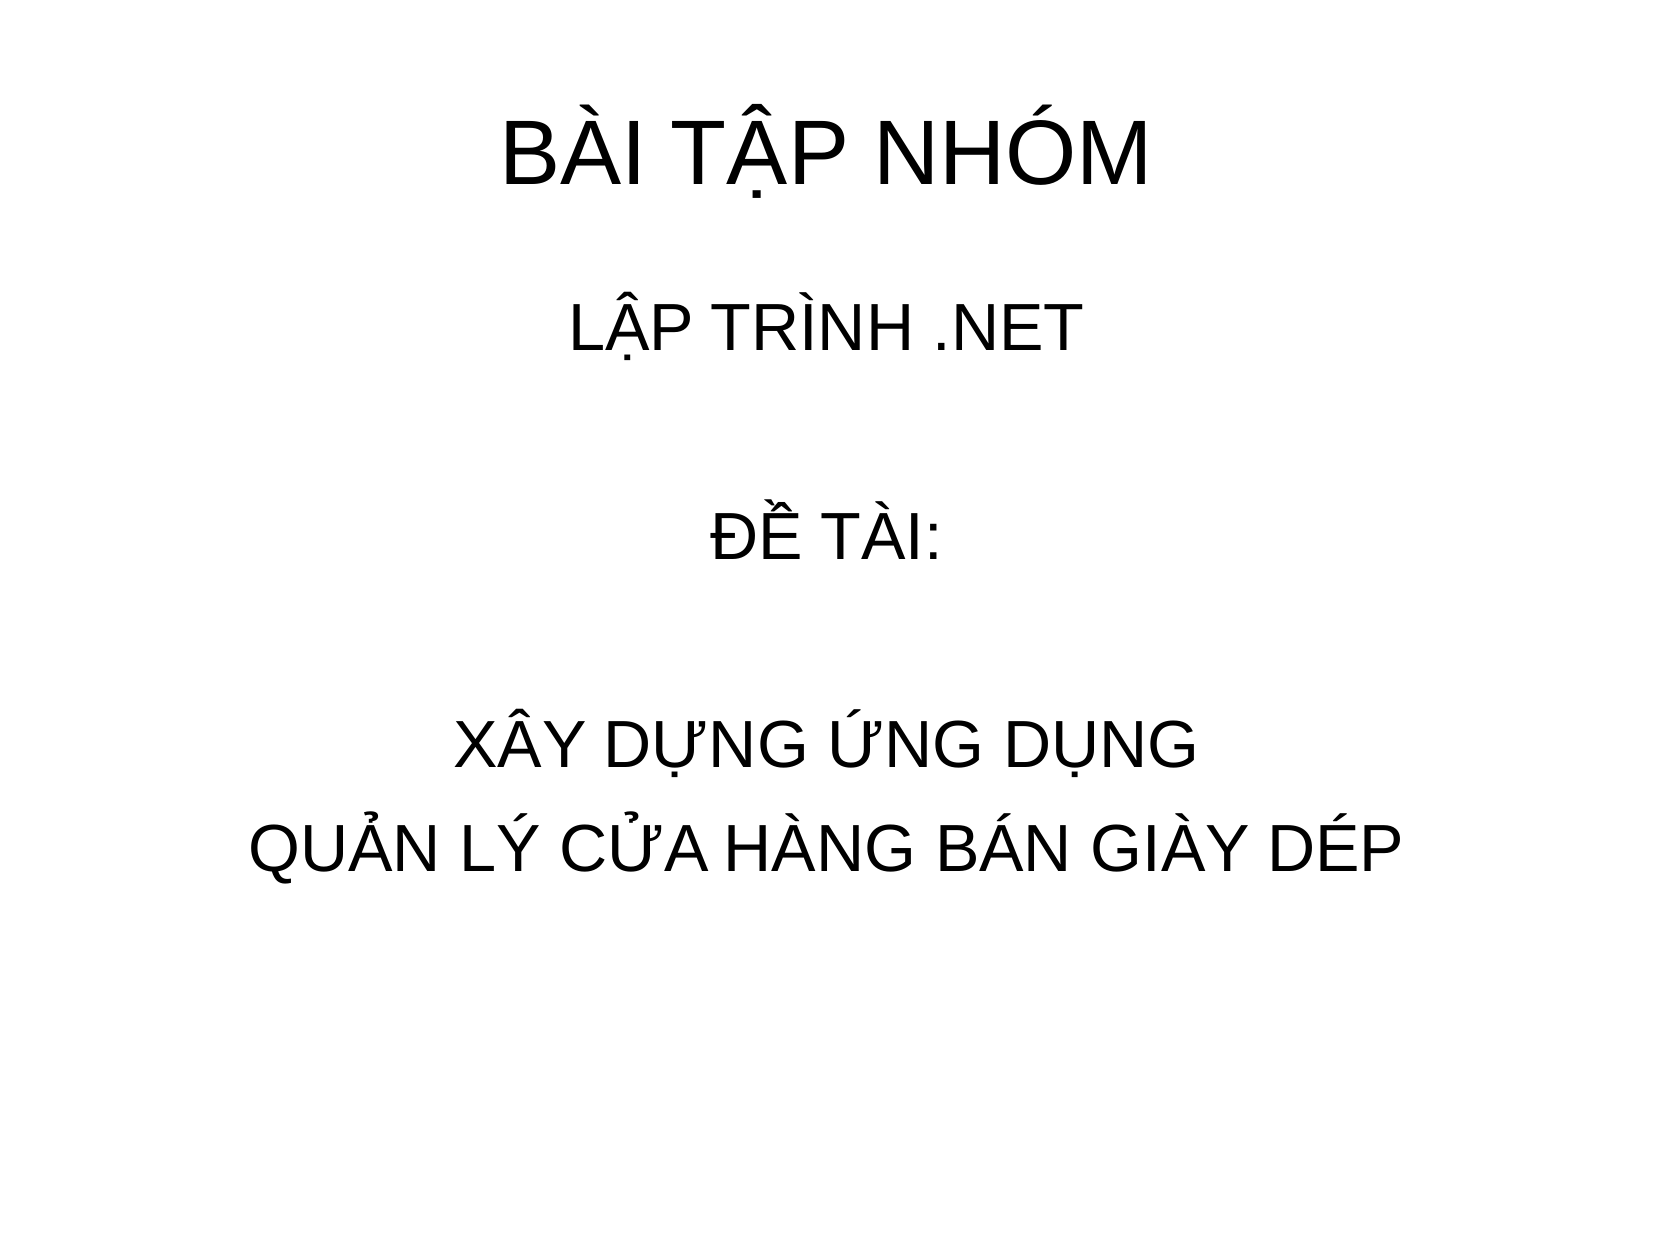

# BÀI TẬP NHÓM
LẬP TRÌNH .NET
ĐỀ TÀI:
XÂY DỰNG ỨNG DỤNG
QUẢN LÝ CỬA HÀNG BÁN GIÀY DÉP